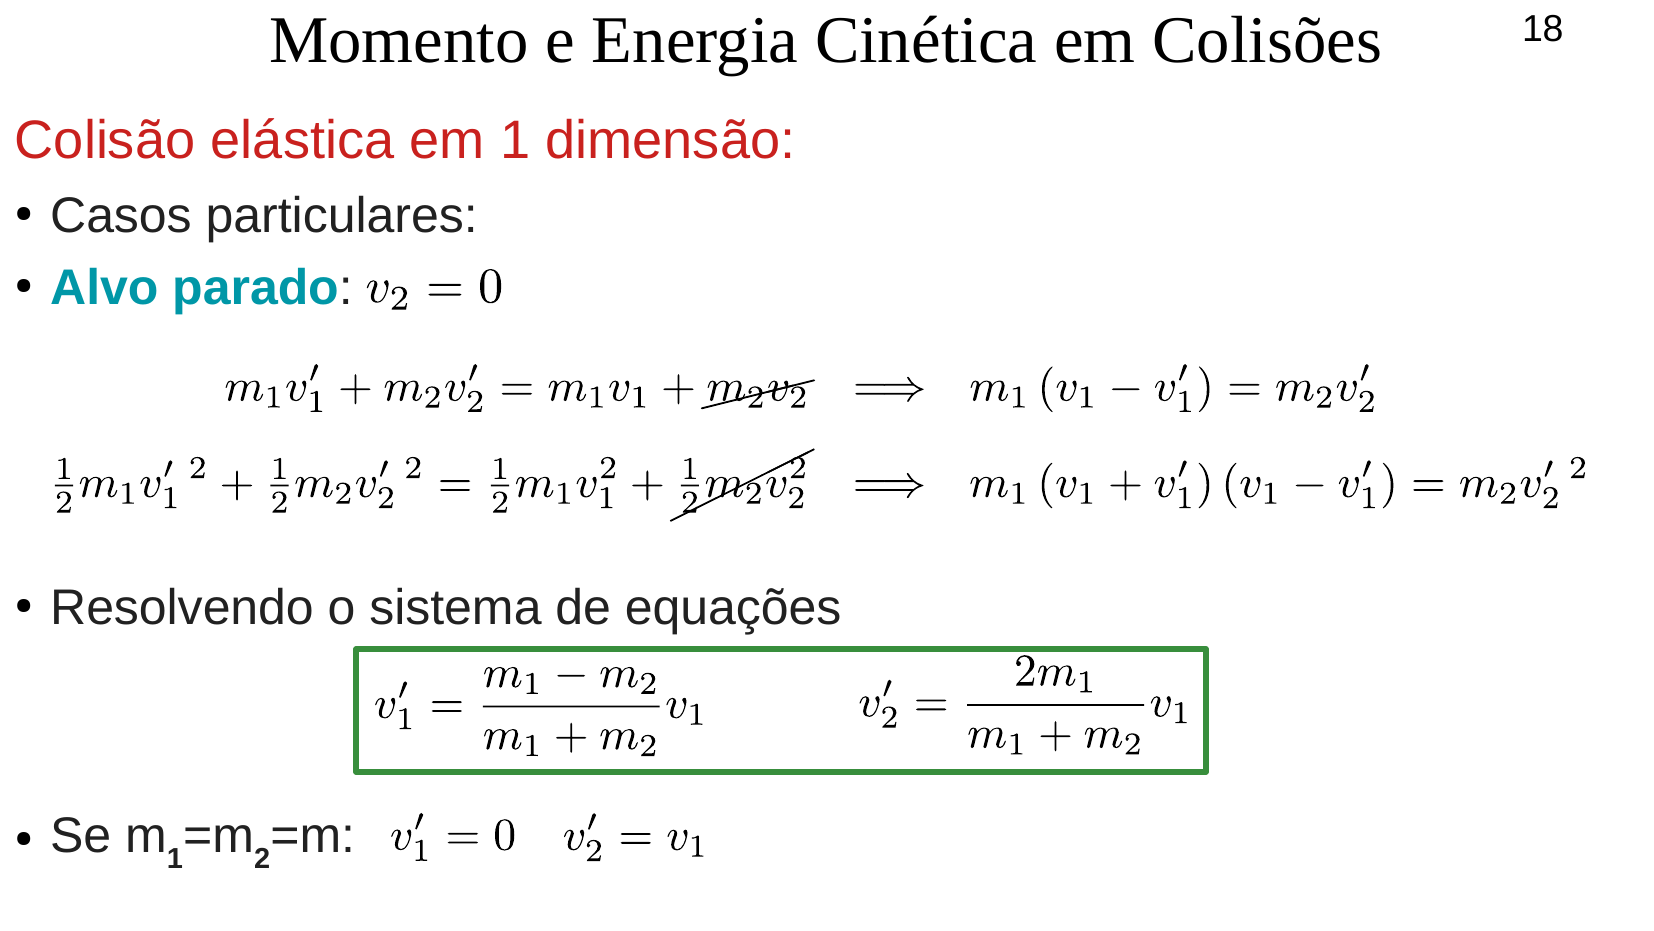

Momento e Energia Cinética em Colisões
Colisão elástica em 1 dimensão:
Casos particulares:
Alvo parado:
Resolvendo o sistema de equações
Se m1=m2=m: